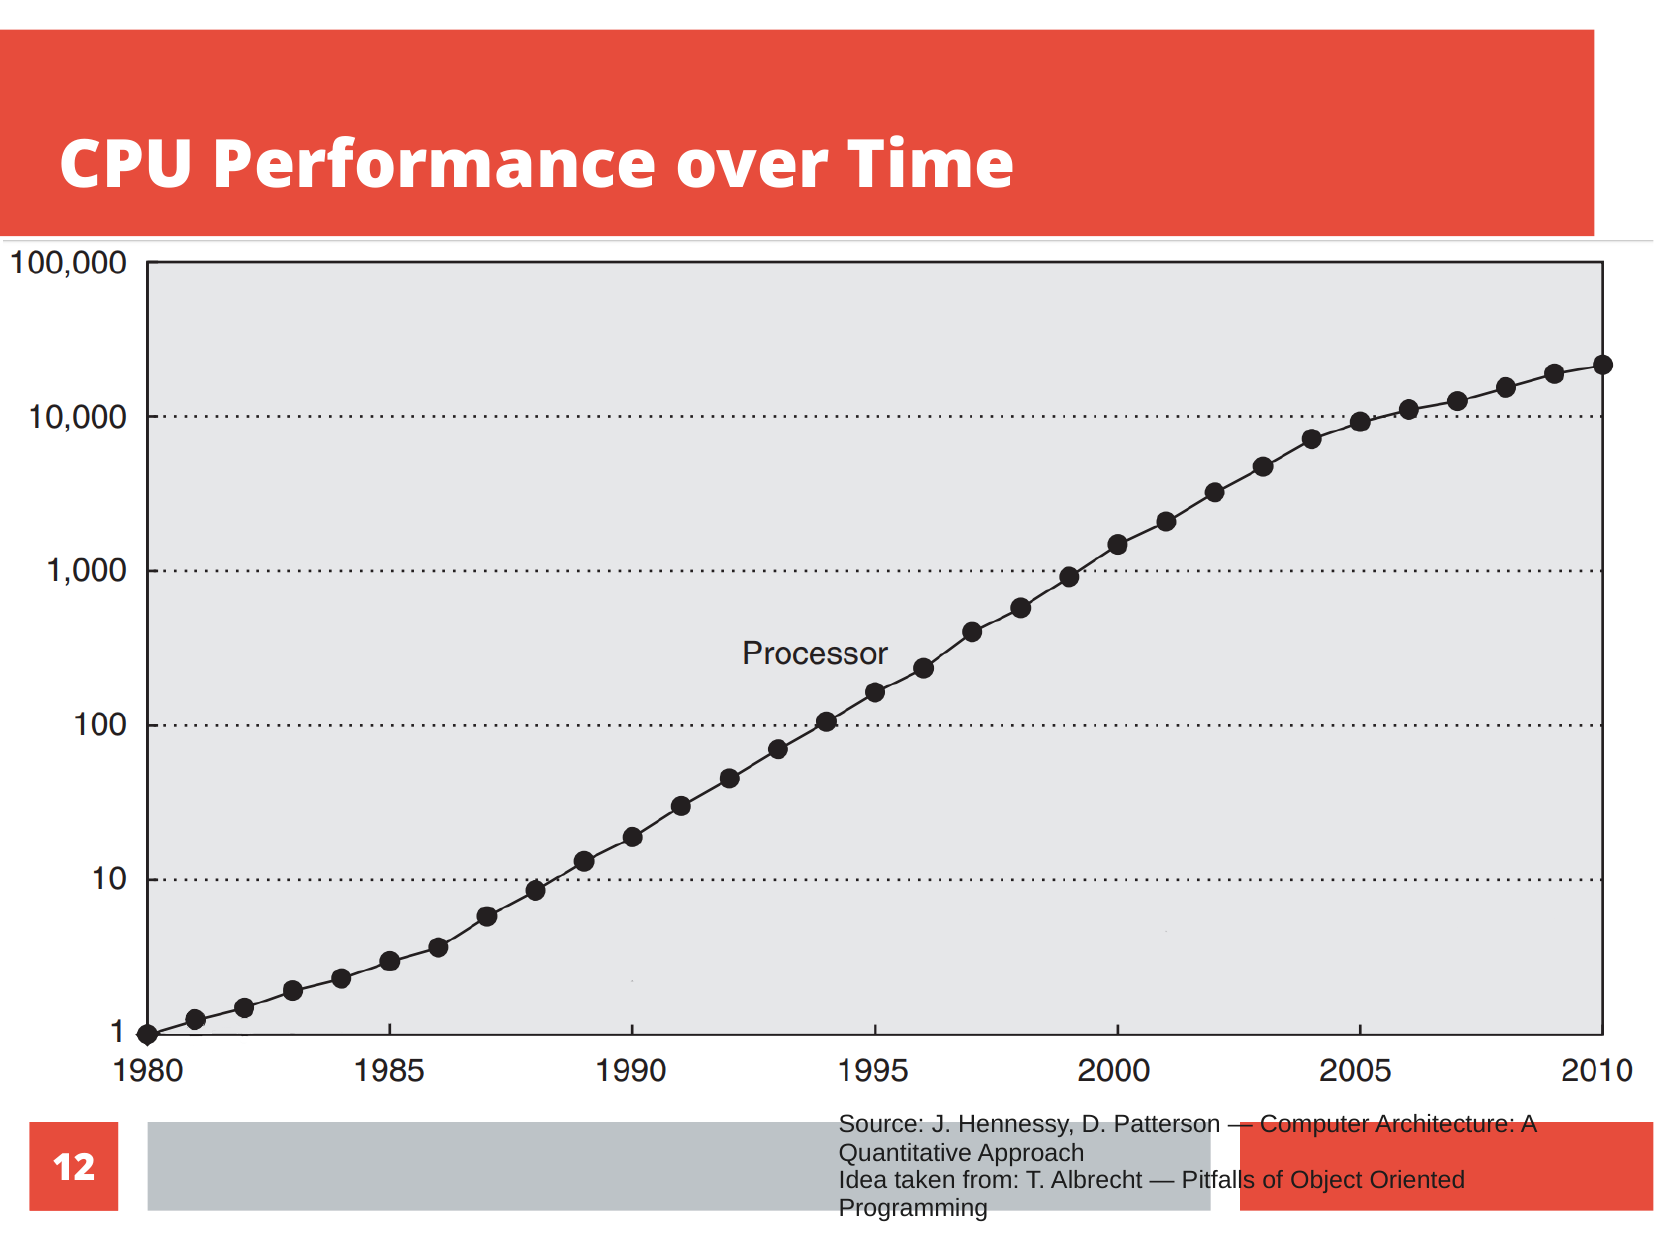

# CPU Performance over Time
Source: J. Hennessy, D. Patterson — Computer Architecture: A Quantitative Approach
Idea taken from: T. Albrecht — Pitfalls of Object Oriented Programming
12